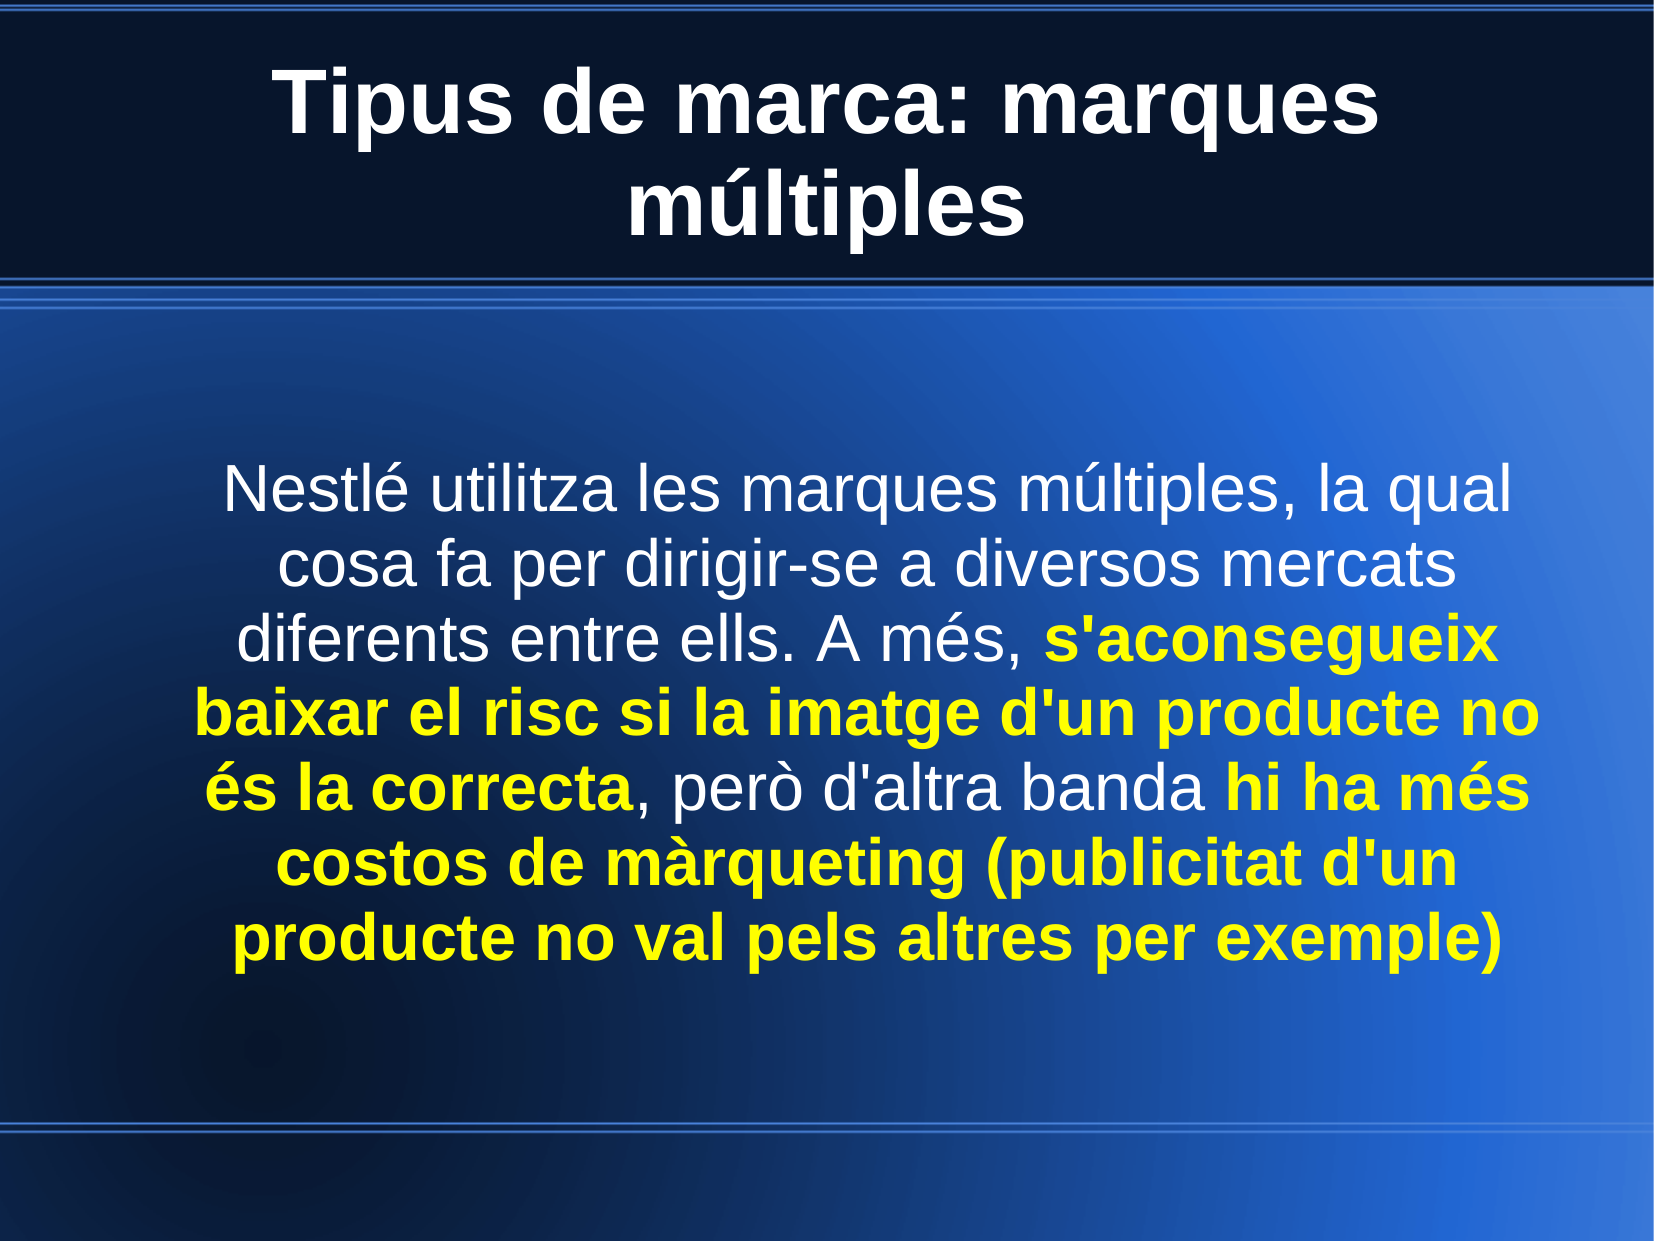

# Tipus de marca: marques múltiples
Nestlé utilitza les marques múltiples, la qual cosa fa per dirigir-se a diversos mercats diferents entre ells. A més, s'aconsegueix baixar el risc si la imatge d'un producte no és la correcta, però d'altra banda hi ha més costos de màrqueting (publicitat d'un producte no val pels altres per exemple)